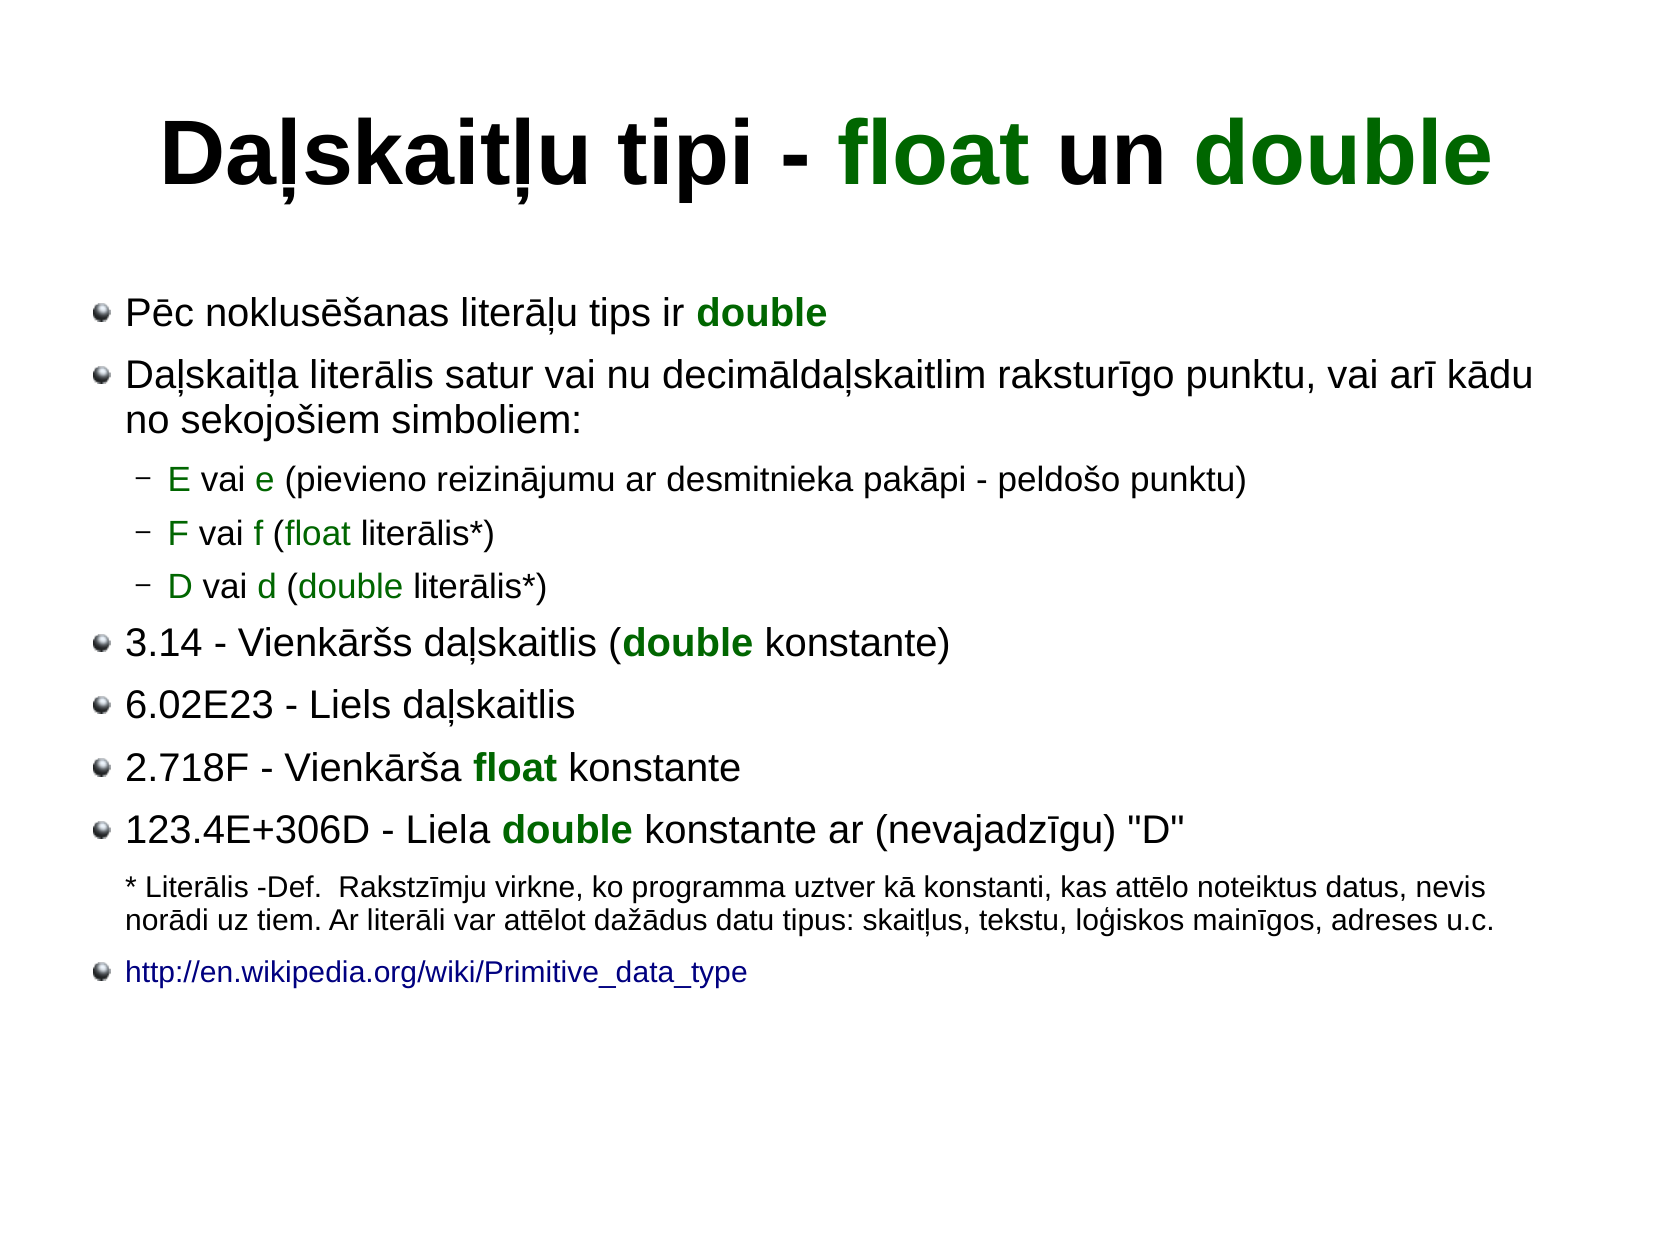

# Daļskaitļu tipi - float un double
Pēc noklusēšanas literāļu tips ir double
Daļskaitļa literālis satur vai nu decimāldaļskaitlim raksturīgo punktu, vai arī kādu no sekojošiem simboliem:
E vai e (pievieno reizinājumu ar desmitnieka pakāpi - peldošo punktu)
F vai f (float literālis*)
D vai d (double literālis*)
3.14 - Vienkāršs daļskaitlis (double konstante)
6.02E23 - Liels daļskaitlis
2.718F - Vienkārša float konstante
123.4E+306D - Liela double konstante ar (nevajadzīgu) "D"
* Literālis -Def. Rakstzīmju virkne, ko programma uztver kā konstanti, kas attēlo noteiktus datus, nevis norādi uz tiem. Ar literāli var attēlot dažādus datu tipus: skaitļus, tekstu, loģiskos mainīgos, adreses u.c.
http://en.wikipedia.org/wiki/Primitive_data_type